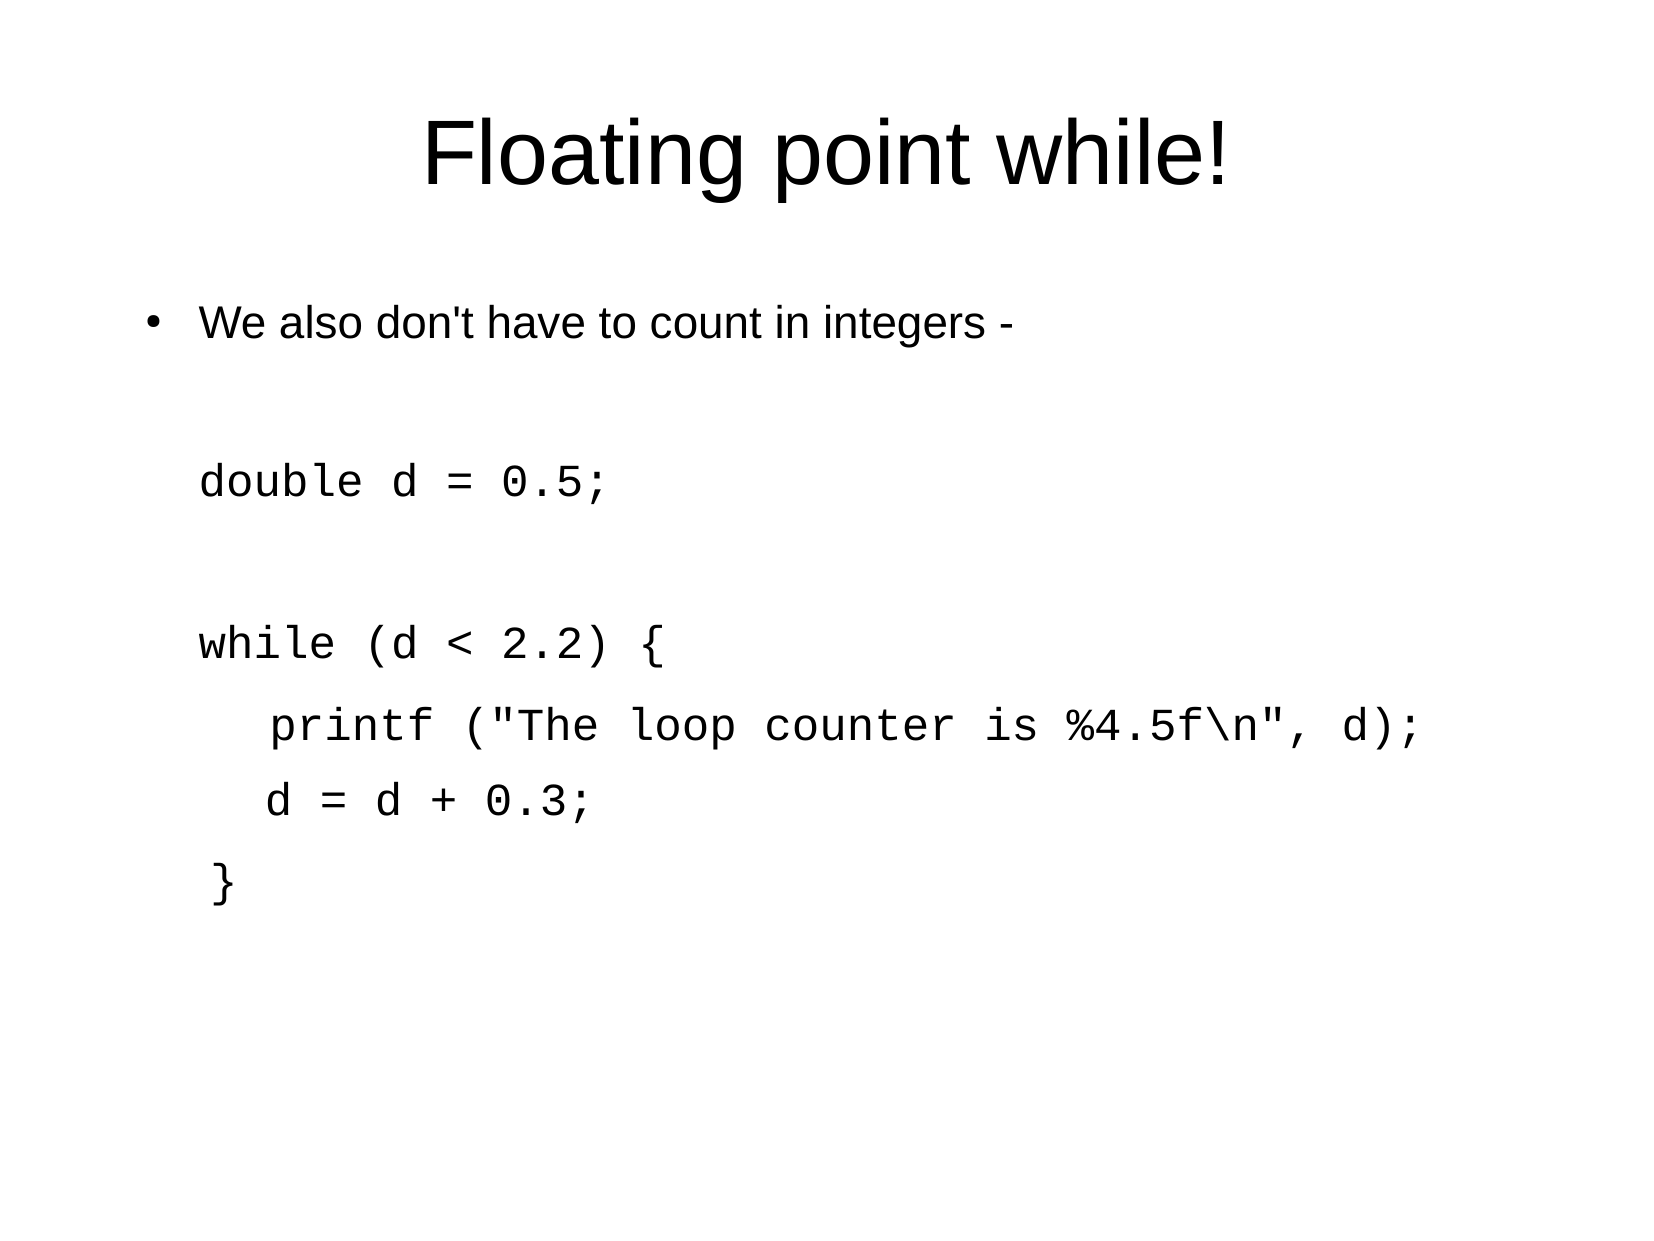

# Floating point while!
We also don't have to count in integers -
double d = 0.5;
while (d < 2.2) {
printf ("The loop counter is %4.5f\n", d);
 d = d + 0.3;
 }